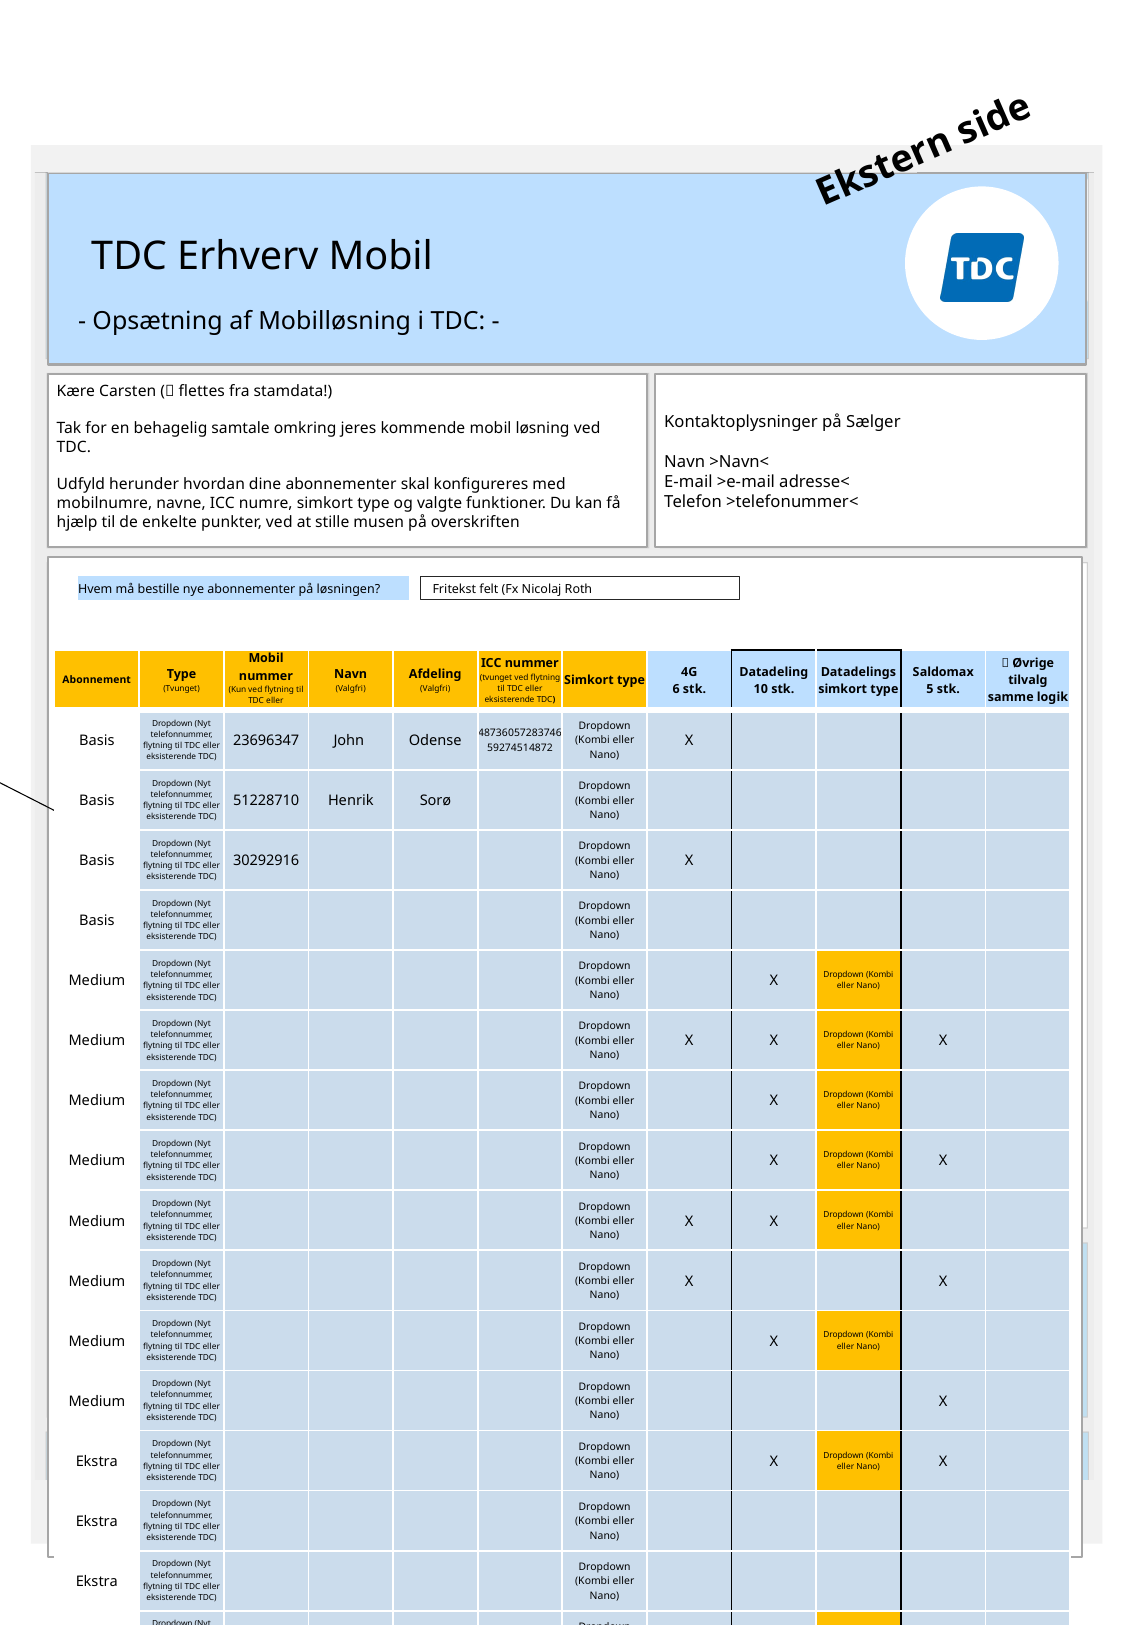

Ekstern side
TDC Erhverv Mobil
- Opsætning af Mobilløsning i TDC: -
Kære Carsten ( flettes fra stamdata!)
Tak for en behagelig samtale omkring jeres kommende mobil løsning ved TDC.
Udfyld herunder hvordan dine abonnementer skal konfigureres med mobilnumre, navne, ICC numre, simkort type og valgte funktioner. Du kan få hjælp til de enkelte punkter, ved at stille musen på overskriften
Kontaktoplysninger på Sælger
Navn >Navn<
E-mail >e-mail adresse<
Telefon >telefonummer<
Evt. ”mouse over” hjælp til kunden ved de forskellige overskrifter
Hvis muligt; spørg efter input til hjælpetekster?
Hvem må bestille nye abonnementer på løsningen?
Fritekst felt (Fx Nicolaj Roth
| Abonnement | Type (Tvunget) | Mobil nummer (Kun ved flytning til TDC eller eksisterende TDC) | Navn (Valgfri) | Afdeling (Valgfri) | ICC nummer (tvunget ved flytning til TDC eller eksisterende TDC) | Simkort type | 4G 6 stk. | Datadeling 10 stk. | Datadelings simkort type | Saldomax 5 stk. |  Øvrige tilvalg samme logik |
| --- | --- | --- | --- | --- | --- | --- | --- | --- | --- | --- | --- |
| Basis | Dropdown (Nyt telefonnummer, flytning til TDC eller eksisterende TDC) | 23696347 | John | Odense | 4873605728374659274514872 | Dropdown (Kombi eller Nano) | X | | | | |
| Basis | Dropdown (Nyt telefonnummer, flytning til TDC eller eksisterende TDC) | 51228710 | Henrik | Sorø | | Dropdown (Kombi eller Nano) | | | | | |
| Basis | Dropdown (Nyt telefonnummer, flytning til TDC eller eksisterende TDC) | 30292916 | | | | Dropdown (Kombi eller Nano) | X | | | | |
| Basis | Dropdown (Nyt telefonnummer, flytning til TDC eller eksisterende TDC) | | | | | Dropdown (Kombi eller Nano) | | | | | |
| Medium | Dropdown (Nyt telefonnummer, flytning til TDC eller eksisterende TDC) | | | | | Dropdown (Kombi eller Nano) | | X | Dropdown (Kombi eller Nano) | | |
| Medium | Dropdown (Nyt telefonnummer, flytning til TDC eller eksisterende TDC) | | | | | Dropdown (Kombi eller Nano) | X | X | Dropdown (Kombi eller Nano) | X | |
| Medium | Dropdown (Nyt telefonnummer, flytning til TDC eller eksisterende TDC) | | | | | Dropdown (Kombi eller Nano) | | X | Dropdown (Kombi eller Nano) | | |
| Medium | Dropdown (Nyt telefonnummer, flytning til TDC eller eksisterende TDC) | | | | | Dropdown (Kombi eller Nano) | | X | Dropdown (Kombi eller Nano) | X | |
| Medium | Dropdown (Nyt telefonnummer, flytning til TDC eller eksisterende TDC) | | | | | Dropdown (Kombi eller Nano) | X | X | Dropdown (Kombi eller Nano) | | |
| Medium | Dropdown (Nyt telefonnummer, flytning til TDC eller eksisterende TDC) | | | | | Dropdown (Kombi eller Nano) | X | | | X | |
| Medium | Dropdown (Nyt telefonnummer, flytning til TDC eller eksisterende TDC) | | | | | Dropdown (Kombi eller Nano) | | X | Dropdown (Kombi eller Nano) | | |
| Medium | Dropdown (Nyt telefonnummer, flytning til TDC eller eksisterende TDC) | | | | | Dropdown (Kombi eller Nano) | | | | X | |
| Ekstra | Dropdown (Nyt telefonnummer, flytning til TDC eller eksisterende TDC) | | | | | Dropdown (Kombi eller Nano) | | X | Dropdown (Kombi eller Nano) | X | |
| Ekstra | Dropdown (Nyt telefonnummer, flytning til TDC eller eksisterende TDC) | | | | | Dropdown (Kombi eller Nano) | | | | | |
| Ekstra | Dropdown (Nyt telefonnummer, flytning til TDC eller eksisterende TDC) | | | | | Dropdown (Kombi eller Nano) | | | | | |
| Ekstra | Dropdown (Nyt telefonnummer, flytning til TDC eller eksisterende TDC) | | | | | Dropdown (Kombi eller Nano) | x | X | Dropdown (Kombi eller Nano) | | |
| Ekstra | Dropdown (Nyt telefonnummer, flytning til TDC eller eksisterende TDC) | | | | | Dropdown (Kombi eller Nano) | | X | Dropdown (Kombi eller Nano) | | |
| Ekstra | Dropdown (Nyt telefonnummer, flytning til TDC eller eksisterende TDC) | | | | | Dropdown (Kombi eller Nano) | | X | Dropdown (Kombi eller Nano) | | |
Fordeling af abonnementer mellem brugere samt tilvalg.
Siden tilpasses i længden efter antal abonnementer, men skal være fast i bredten. Vi kan komme i udfordringer ift. antallet af tilvalg.
(kunden har adgang til denne site vha. link)
Siden bør autogemme hver 3 min. Hvis kunden åbner link igen, skal tidligere indtastninger være gemt
Gem
Generer Excel dokument
Tilføj titel i sidehoved / sidefod